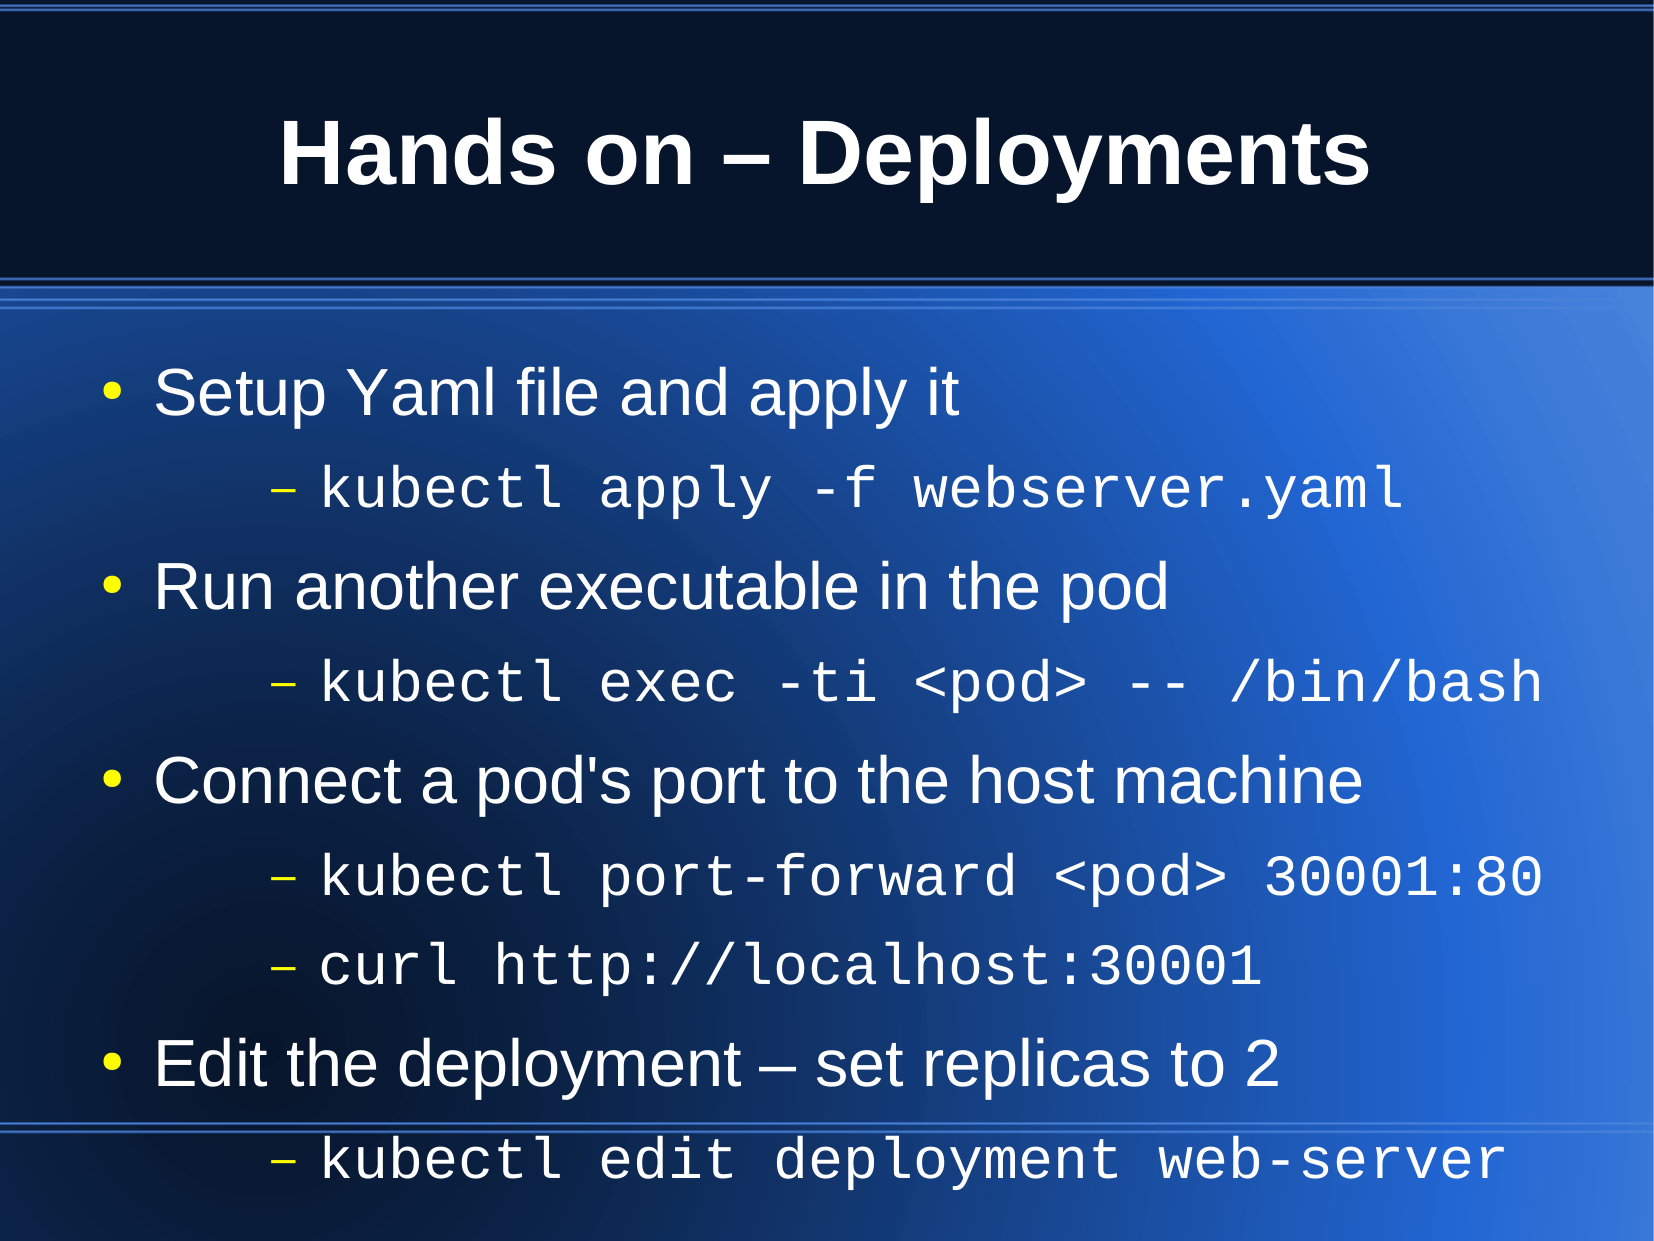

# Hands on – Deployments
Setup Yaml file and apply it
kubectl apply -f webserver.yaml
Run another executable in the pod
kubectl exec -ti <pod> -- /bin/bash
Connect a pod's port to the host machine
kubectl port-forward <pod> 30001:80
curl http://localhost:30001
Edit the deployment – set replicas to 2
kubectl edit deployment web-server